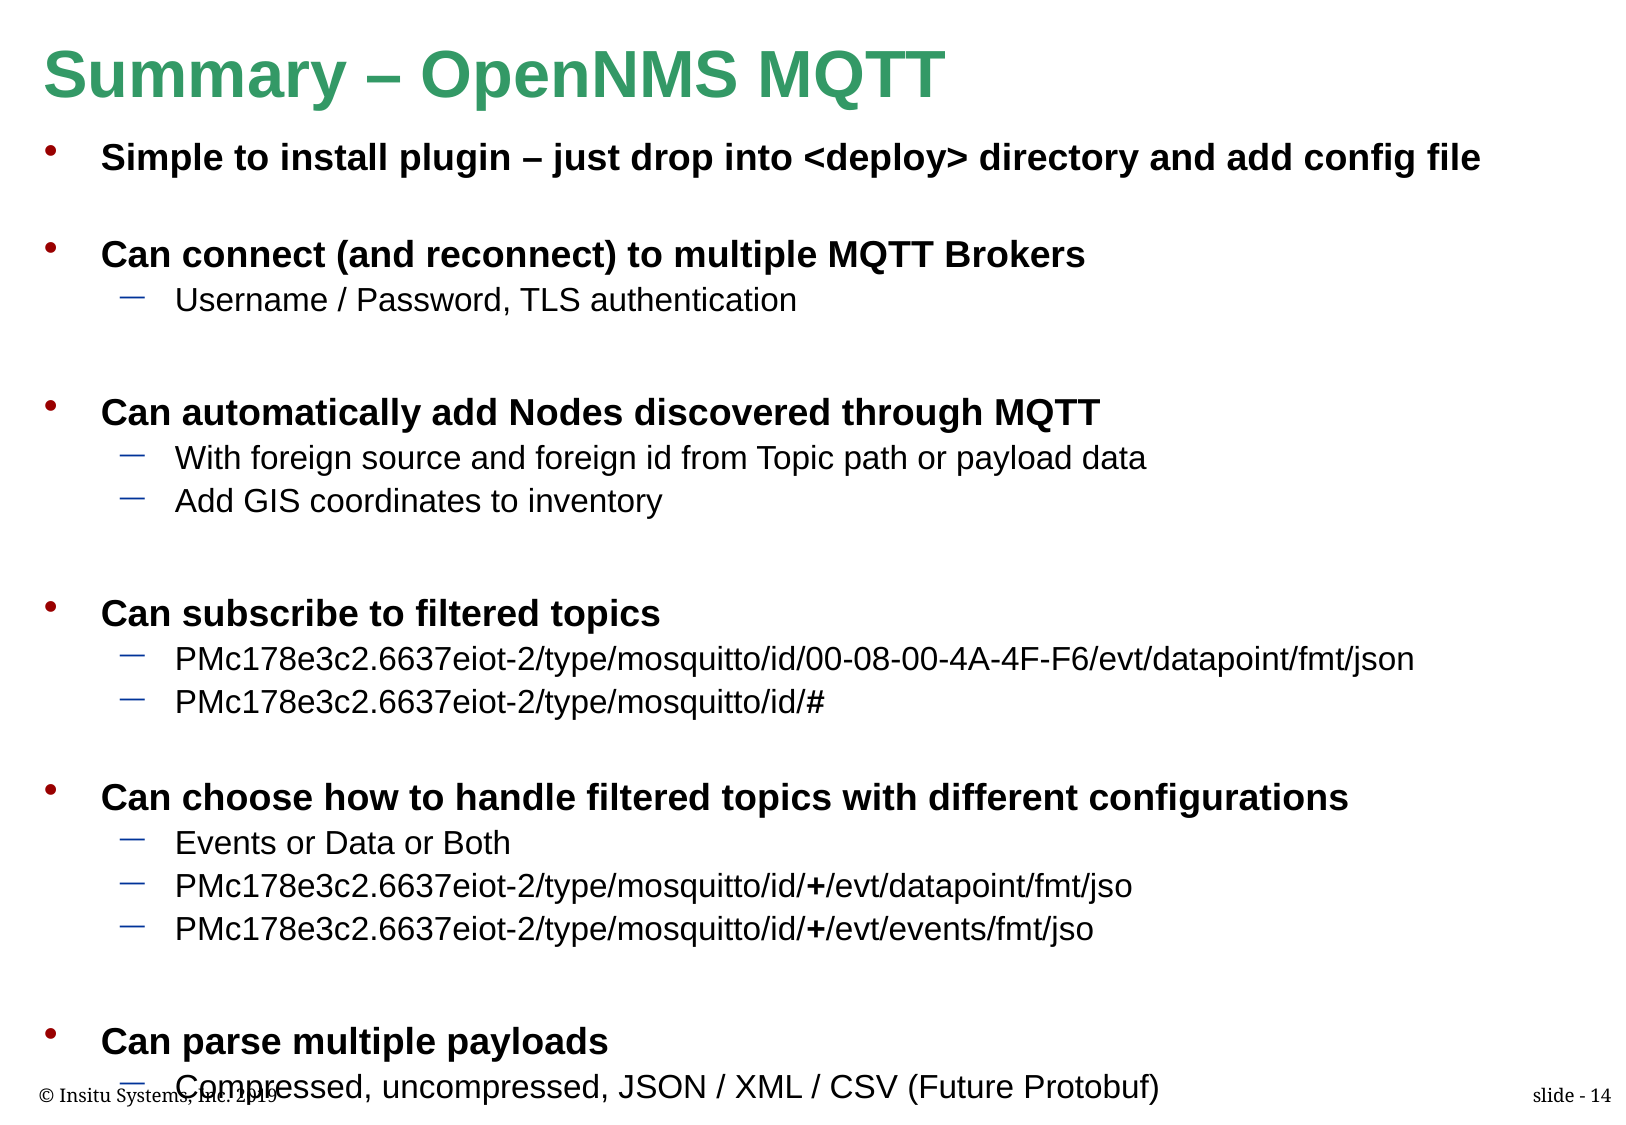

# Summary – OpenNMS MQTT
Simple to install plugin – just drop into <deploy> directory and add config file
Can connect (and reconnect) to multiple MQTT Brokers
Username / Password, TLS authentication
Can automatically add Nodes discovered through MQTT
With foreign source and foreign id from Topic path or payload data
Add GIS coordinates to inventory
Can subscribe to filtered topics
PMc178e3c2.6637eiot-2/type/mosquitto/id/00-08-00-4A-4F-F6/evt/datapoint/fmt/json
PMc178e3c2.6637eiot-2/type/mosquitto/id/#
Can choose how to handle filtered topics with different configurations
Events or Data or Both
PMc178e3c2.6637eiot-2/type/mosquitto/id/+/evt/datapoint/fmt/jso
PMc178e3c2.6637eiot-2/type/mosquitto/id/+/evt/events/fmt/jso
Can parse multiple payloads
Compressed, uncompressed, JSON / XML / CSV (Future Protobuf)